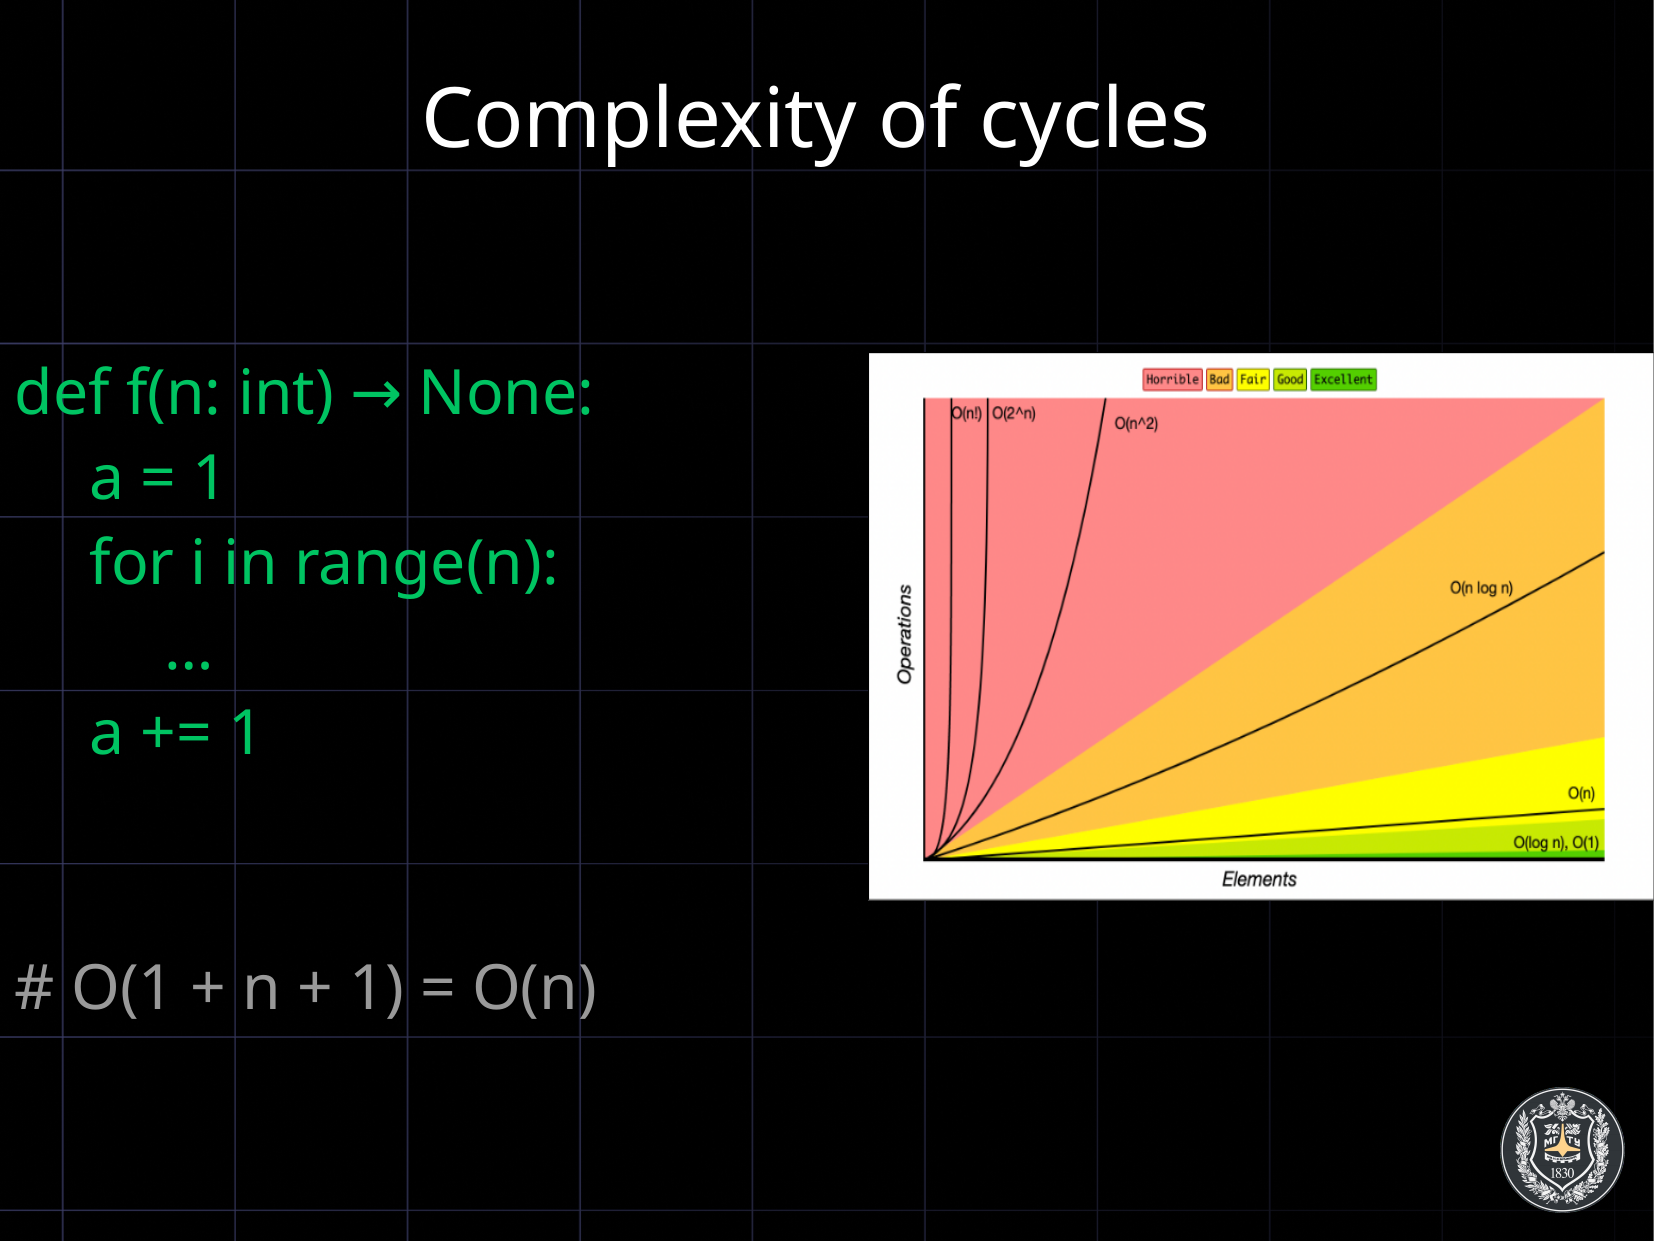

# Complexity of cycles
def f(n: int) → None:
	a = 1
	for i in range(n):
		…
	a += 1
# O(1 + n + 1) = O(n)